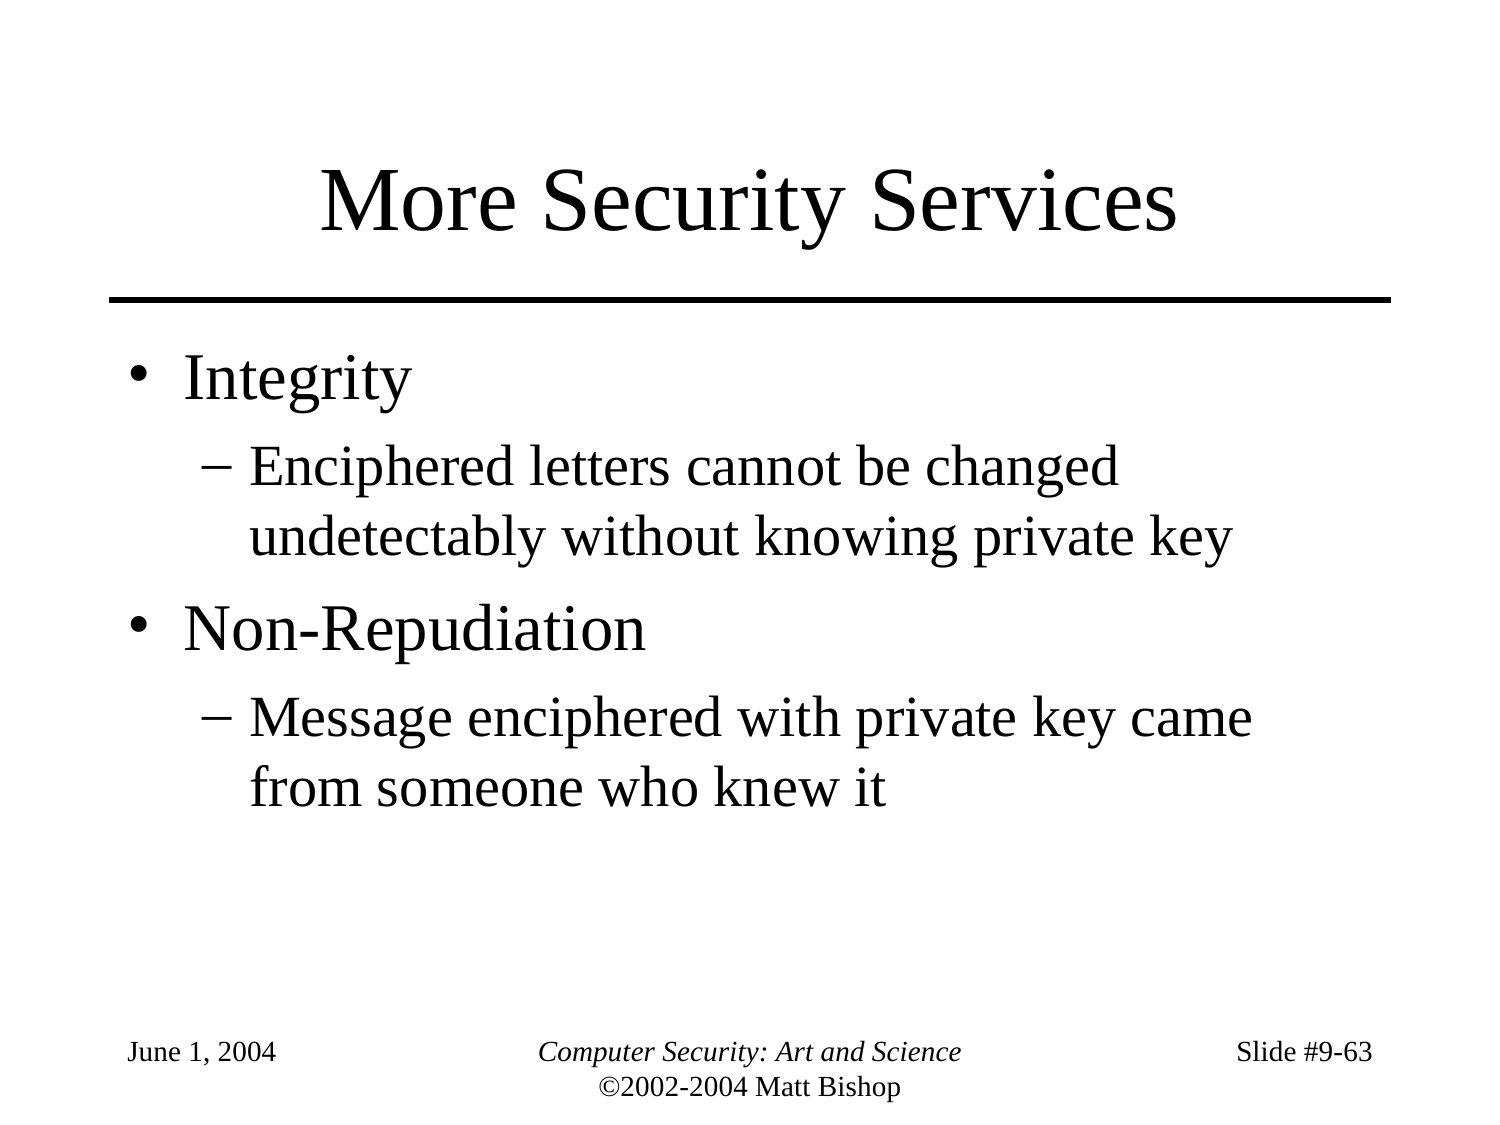

# More Security Services
Integrity
Enciphered letters cannot be changed undetectably without knowing private key
Non-Repudiation
Message enciphered with private key came from someone who knew it
June 1, 2004
Computer Security: Art and Science
63